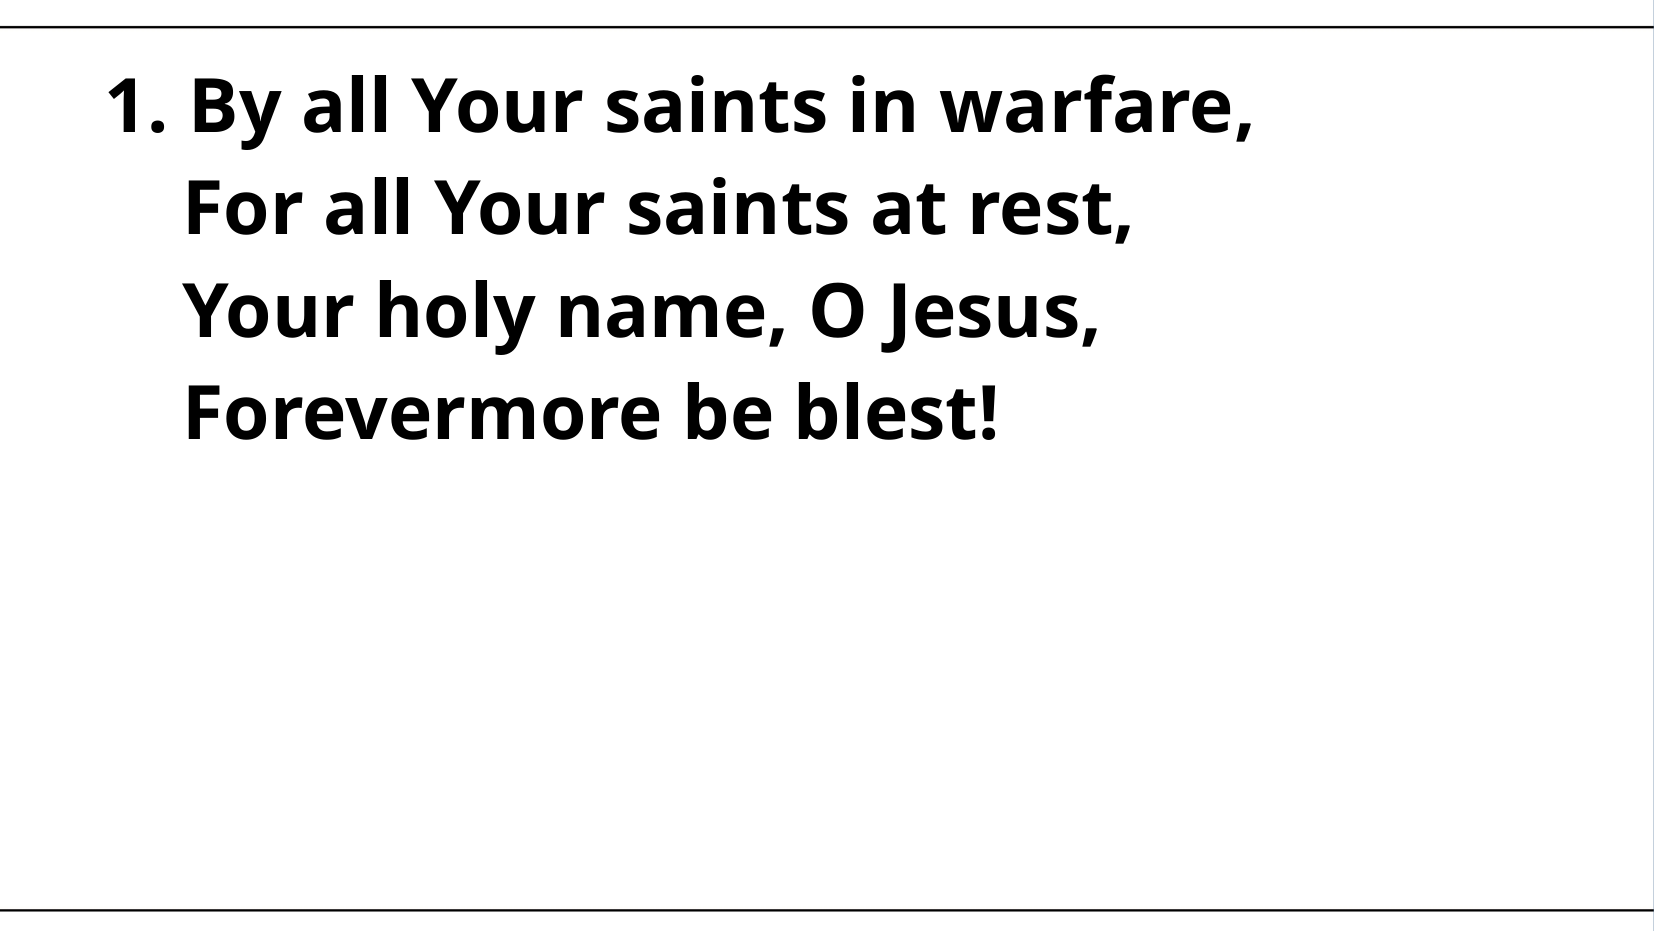

1. By all Your saints in warfare,
 For all Your saints at rest,
 Your holy name, O Jesus,
 Forevermore be blest!